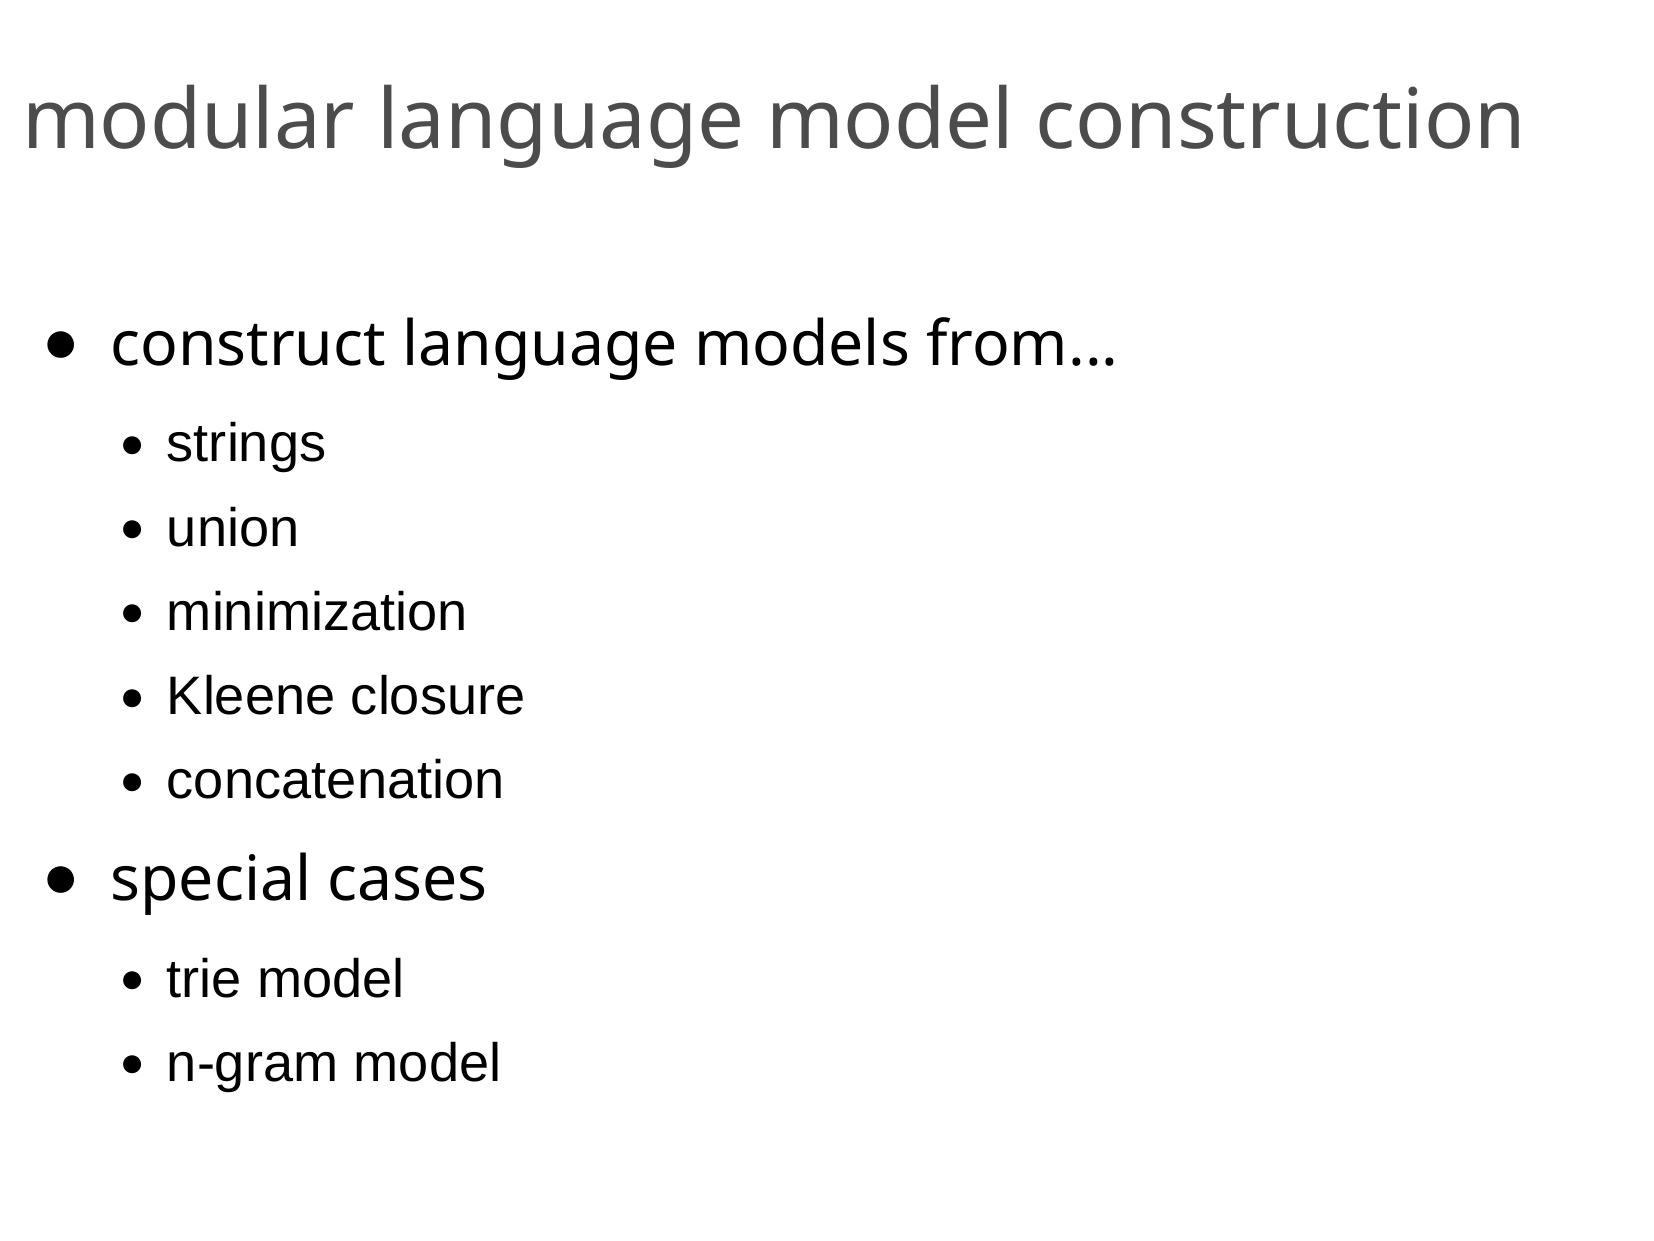

# modular language model construction
construct language models from...
strings
union
minimization
Kleene closure
concatenation
special cases
trie model
n-gram model